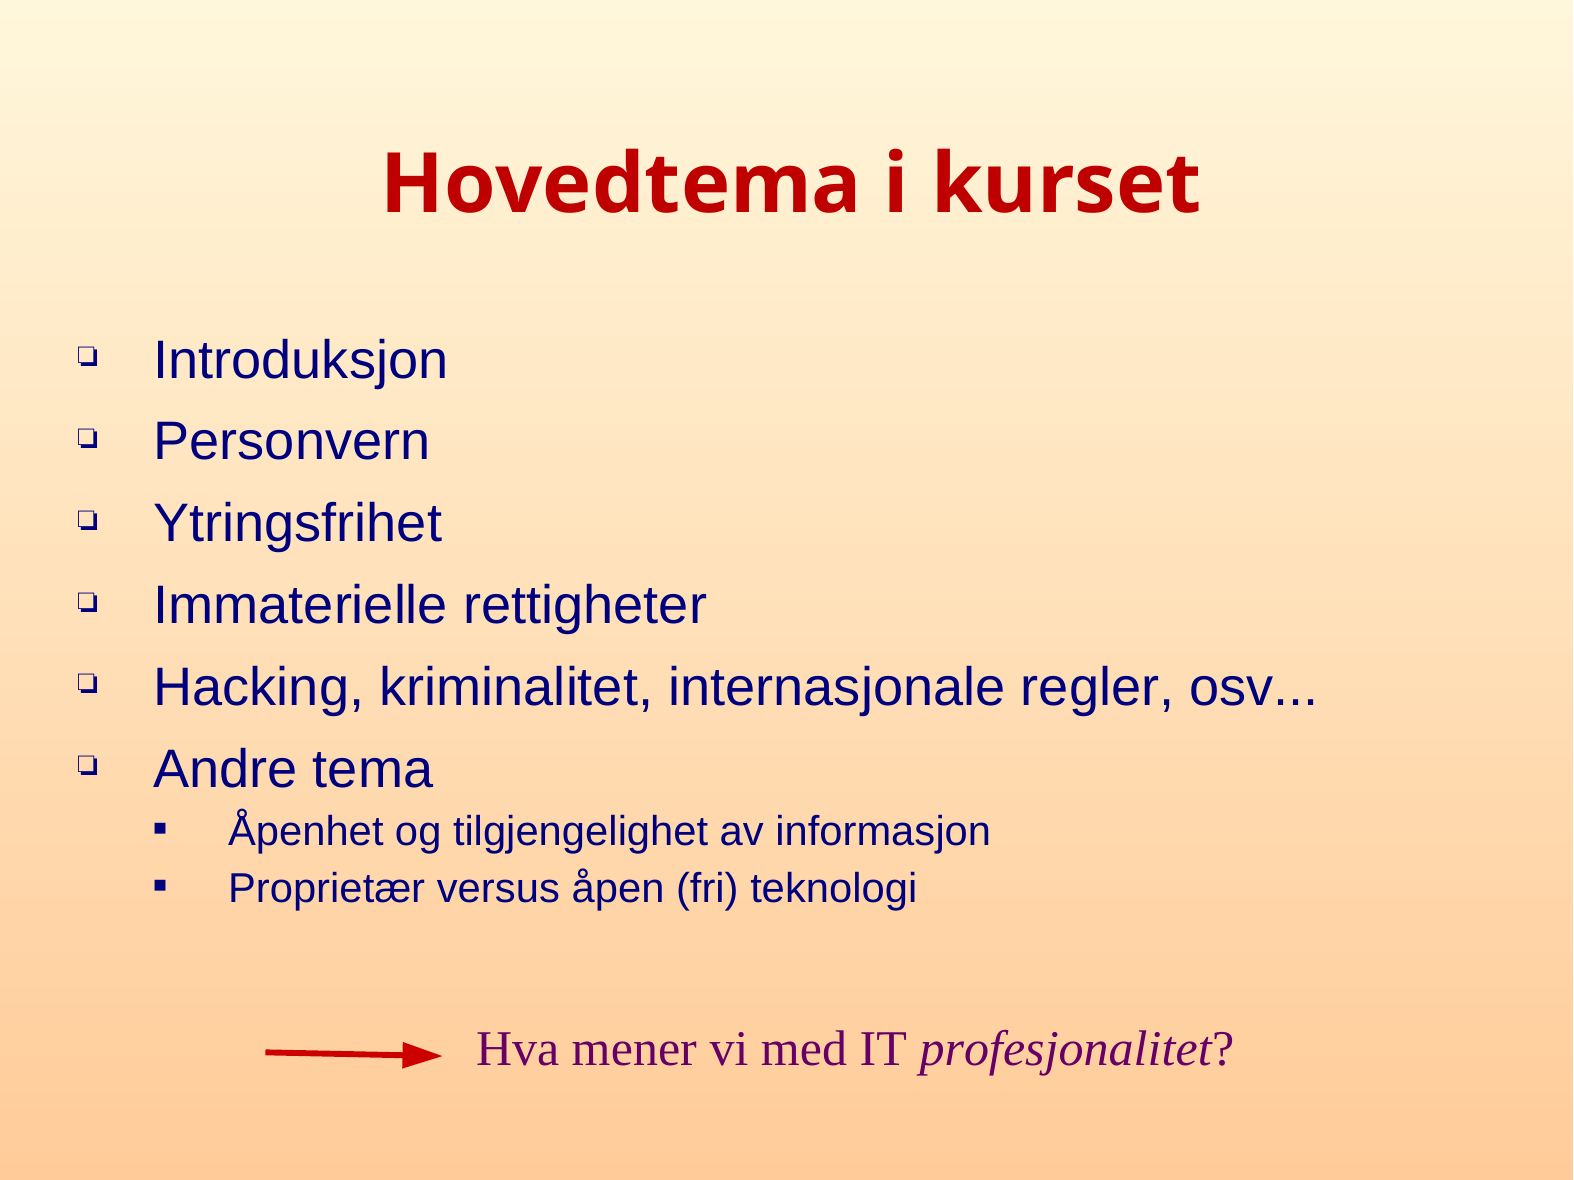

# Hovedtema i kurset
Introduksjon
Personvern
Ytringsfrihet
Immaterielle rettigheter
Hacking, kriminalitet, internasjonale regler, osv...
Andre tema
Åpenhet og tilgjengelighet av informasjon
Proprietær versus åpen (fri) teknologi
Hva mener vi med IT profesjonalitet?